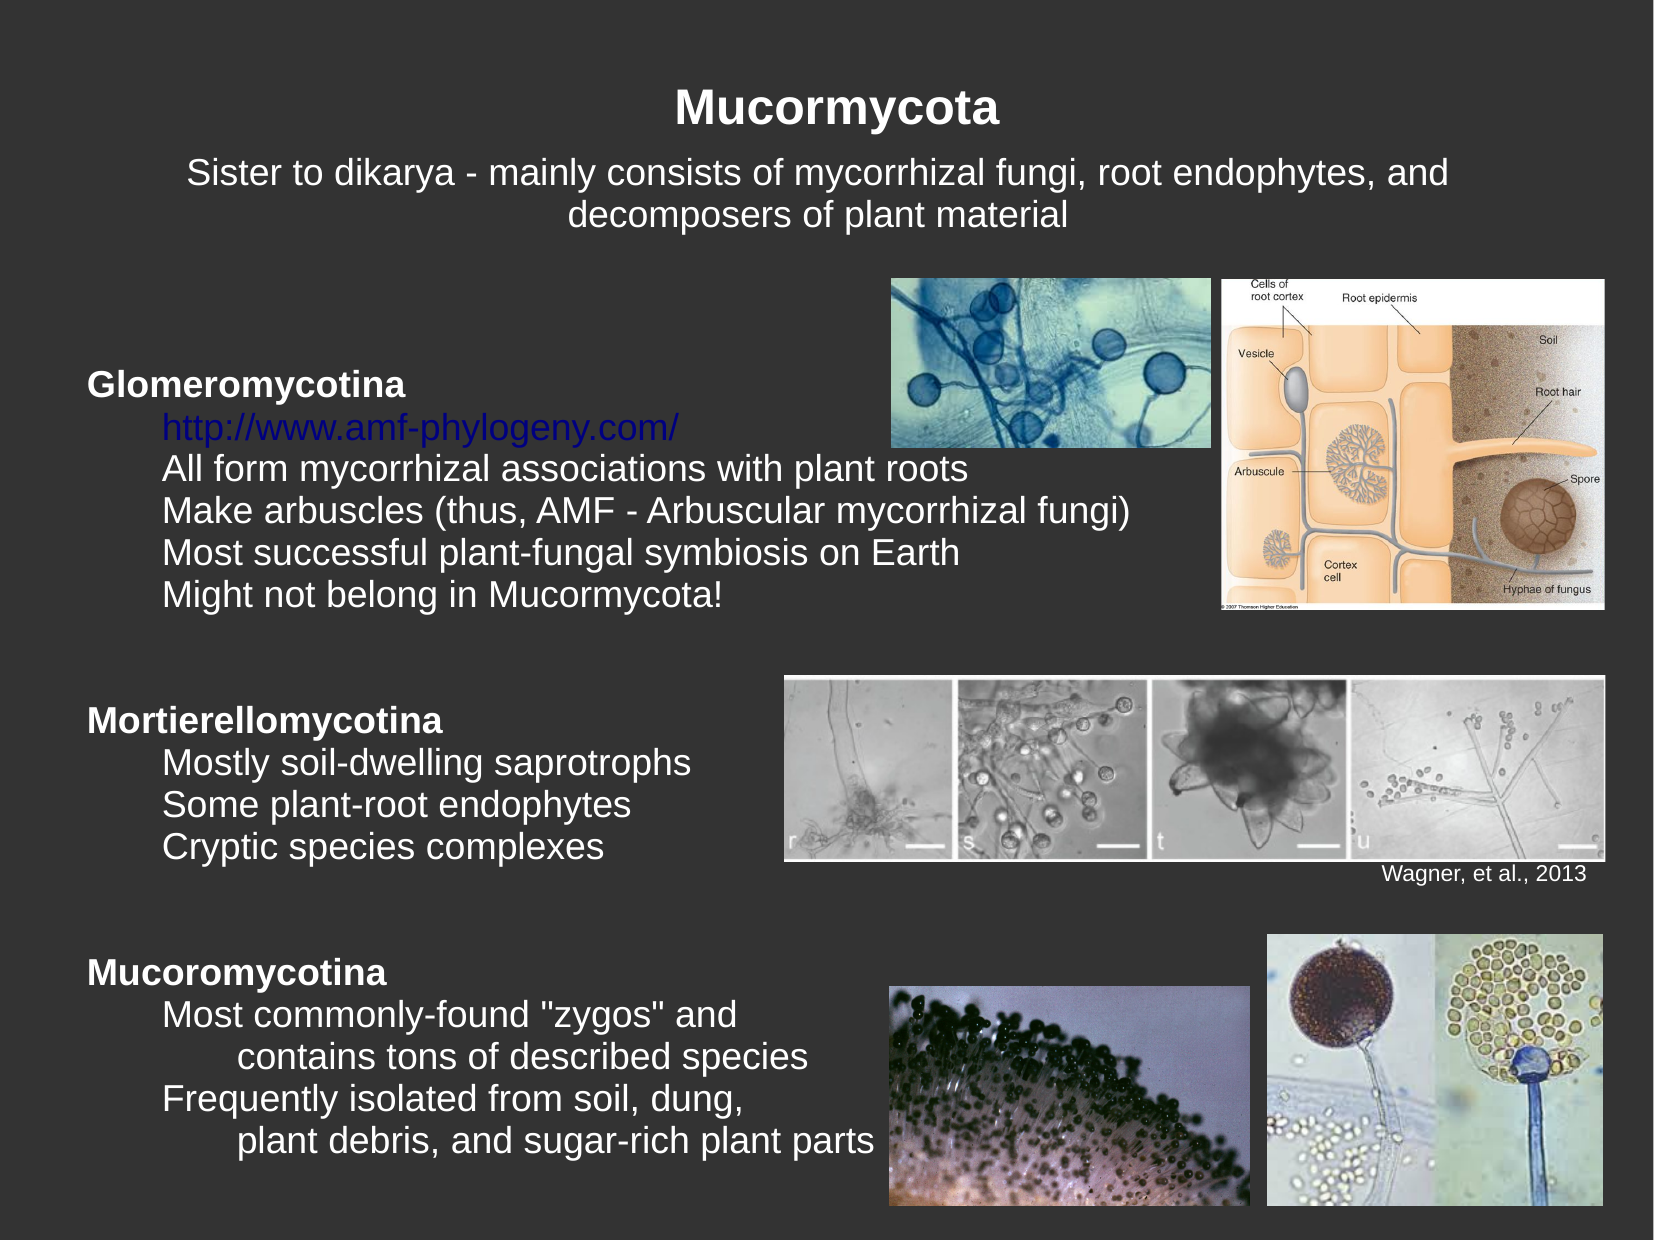

Mucormycota
Sister to dikarya - mainly consists of mycorrhizal fungi, root endophytes, and decomposers of plant material
Glomeromycotina
	http://www.amf-phylogeny.com/
	All form mycorrhizal associations with plant roots
	Make arbuscles (thus, AMF - Arbuscular mycorrhizal fungi)
	Most successful plant-fungal symbiosis on Earth
	Might not belong in Mucormycota!
Mortierellomycotina
	Mostly soil-dwelling saprotrophs
	Some plant-root endophytes
	Cryptic species complexes
Mucoromycotina
	Most commonly-found "zygos" and
		contains tons of described species
	Frequently isolated from soil, dung,
		plant debris, and sugar-rich plant parts
Wagner, et al., 2013